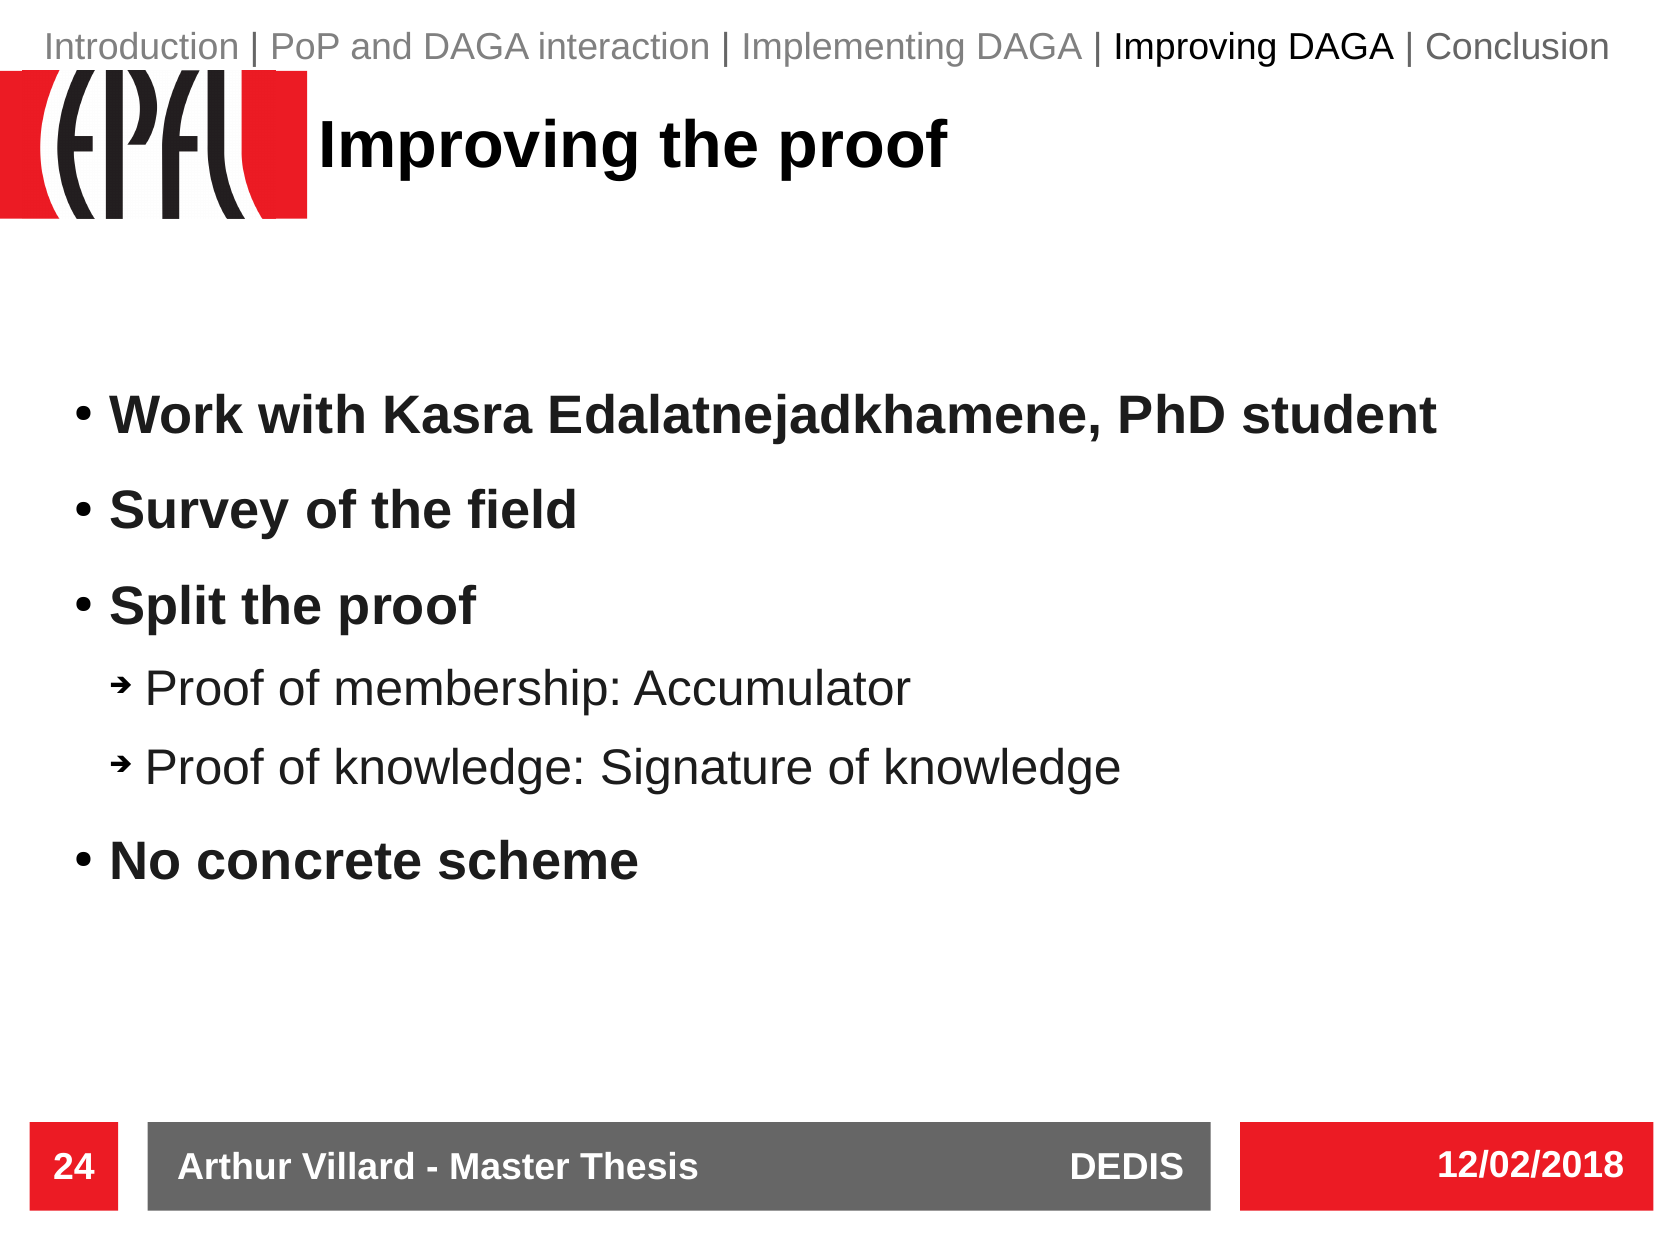

Introduction | PoP and DAGA interaction | Implementing DAGA | Improving DAGA | Conclusion
# Improving the proof
Work with Kasra Edalatnejadkhamene, PhD student
Survey of the field
Split the proof
Proof of membership: Accumulator
Proof of knowledge: Signature of knowledge
No concrete scheme
24
Arthur Villard - Master Thesis
12/02/2018